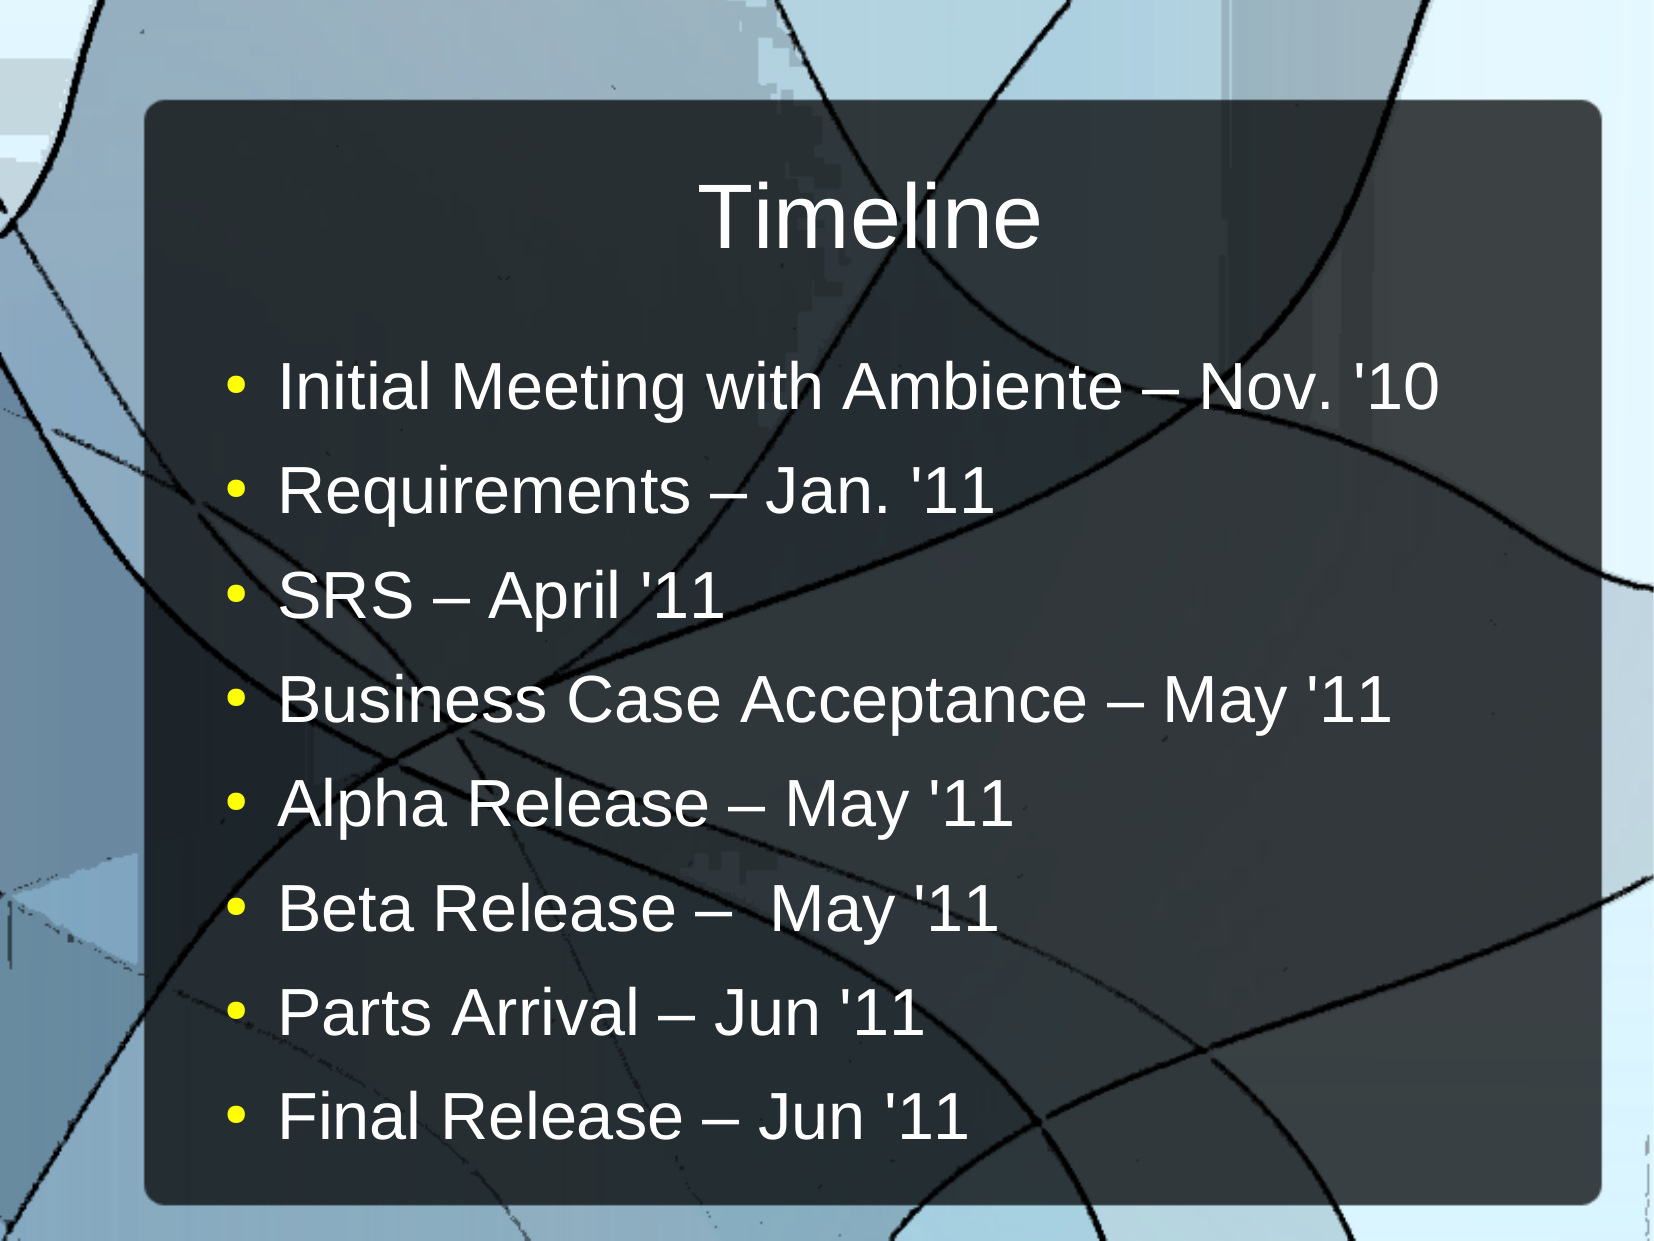

# Timeline
Initial Meeting with Ambiente – Nov. '10
Requirements – Jan. '11
SRS – April '11
Business Case Acceptance – May '11
Alpha Release – May '11
Beta Release – May '11
Parts Arrival – Jun '11
Final Release – Jun '11